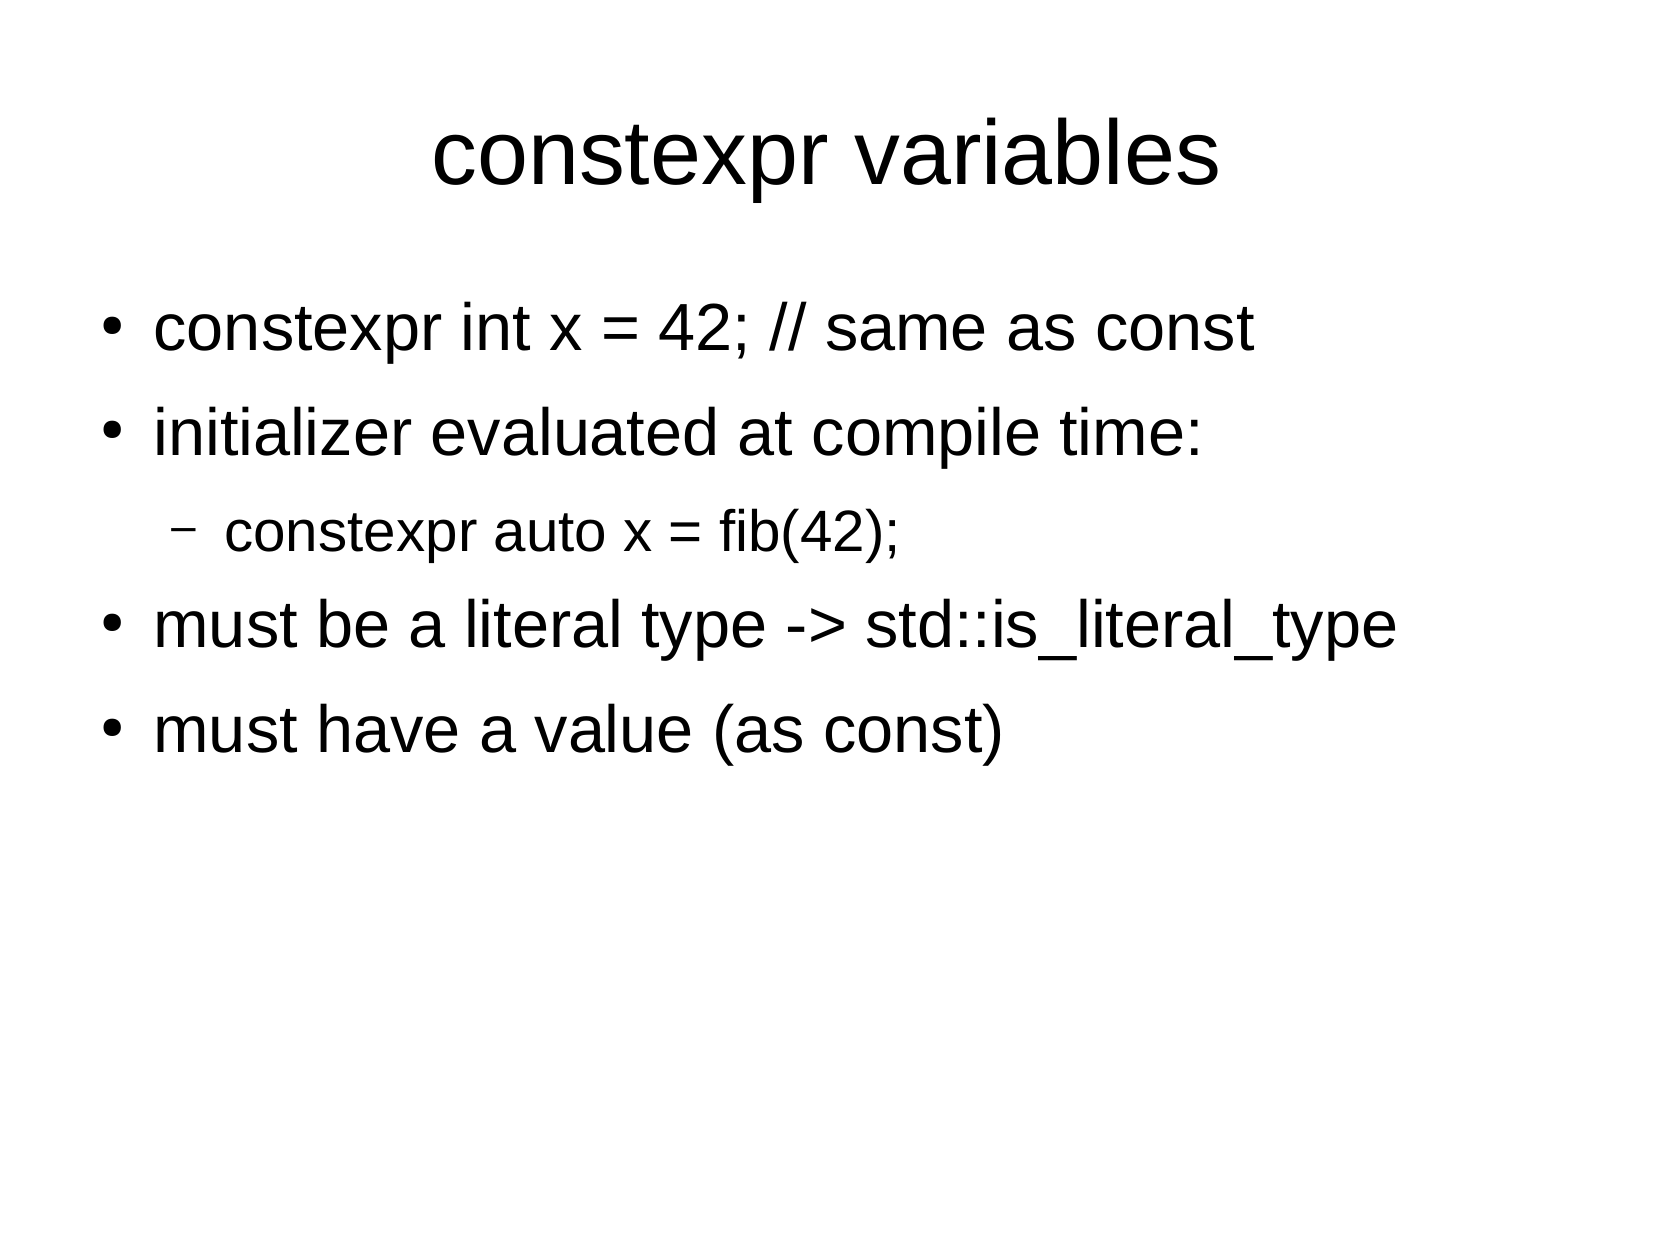

# constexpr variables
constexpr int x = 42; // same as const
initializer evaluated at compile time:
constexpr auto x = fib(42);
must be a literal type -> std::is_literal_type
must have a value (as const)